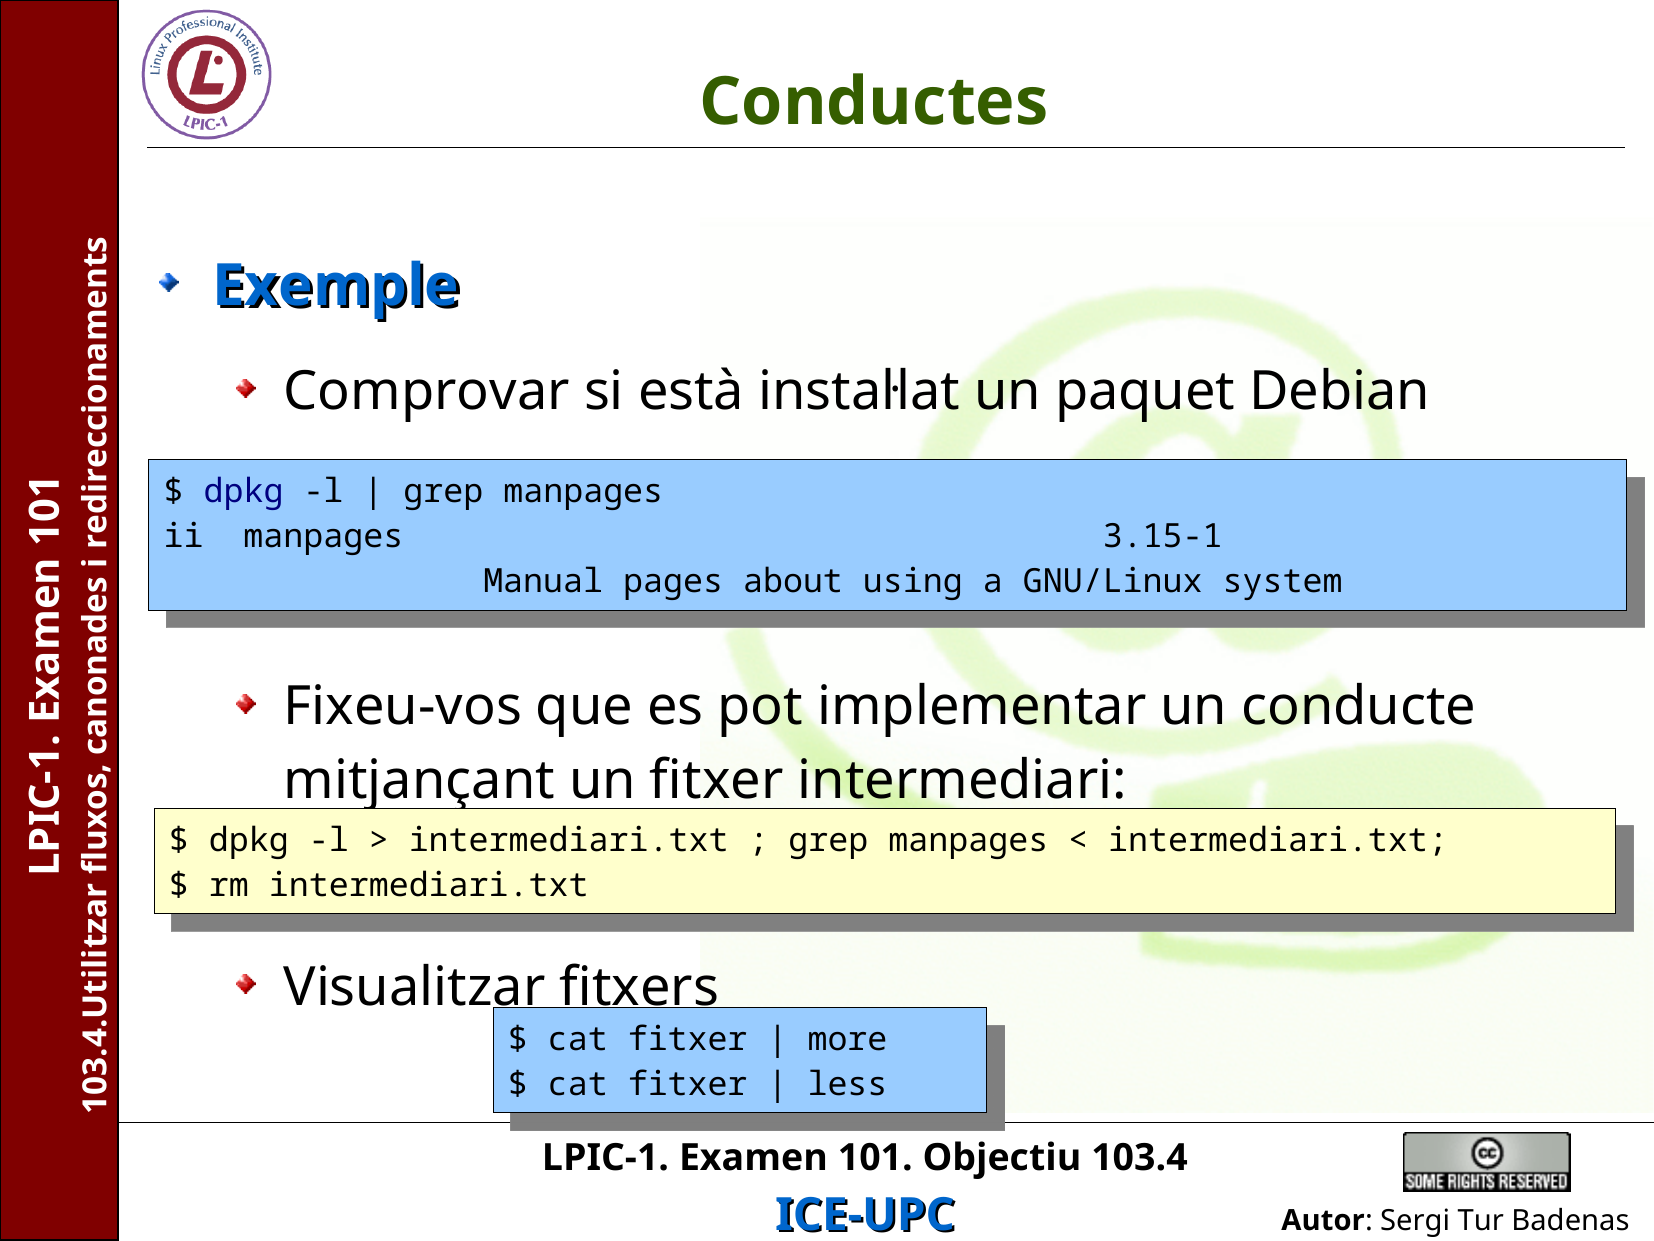

# Conductes
Exemple
Comprovar si està instal·lat un paquet Debian
Fixeu-vos que es pot implementar un conducte mitjançant un fitxer intermediari:
Visualitzar fitxers
$ dpkg -l | grep manpages
ii manpages 3.15-1 Manual pages about using a GNU/Linux system
$ dpkg -l > intermediari.txt ; grep manpages < intermediari.txt;
$ rm intermediari.txt
$ cat fitxer | more
$ cat fitxer | less